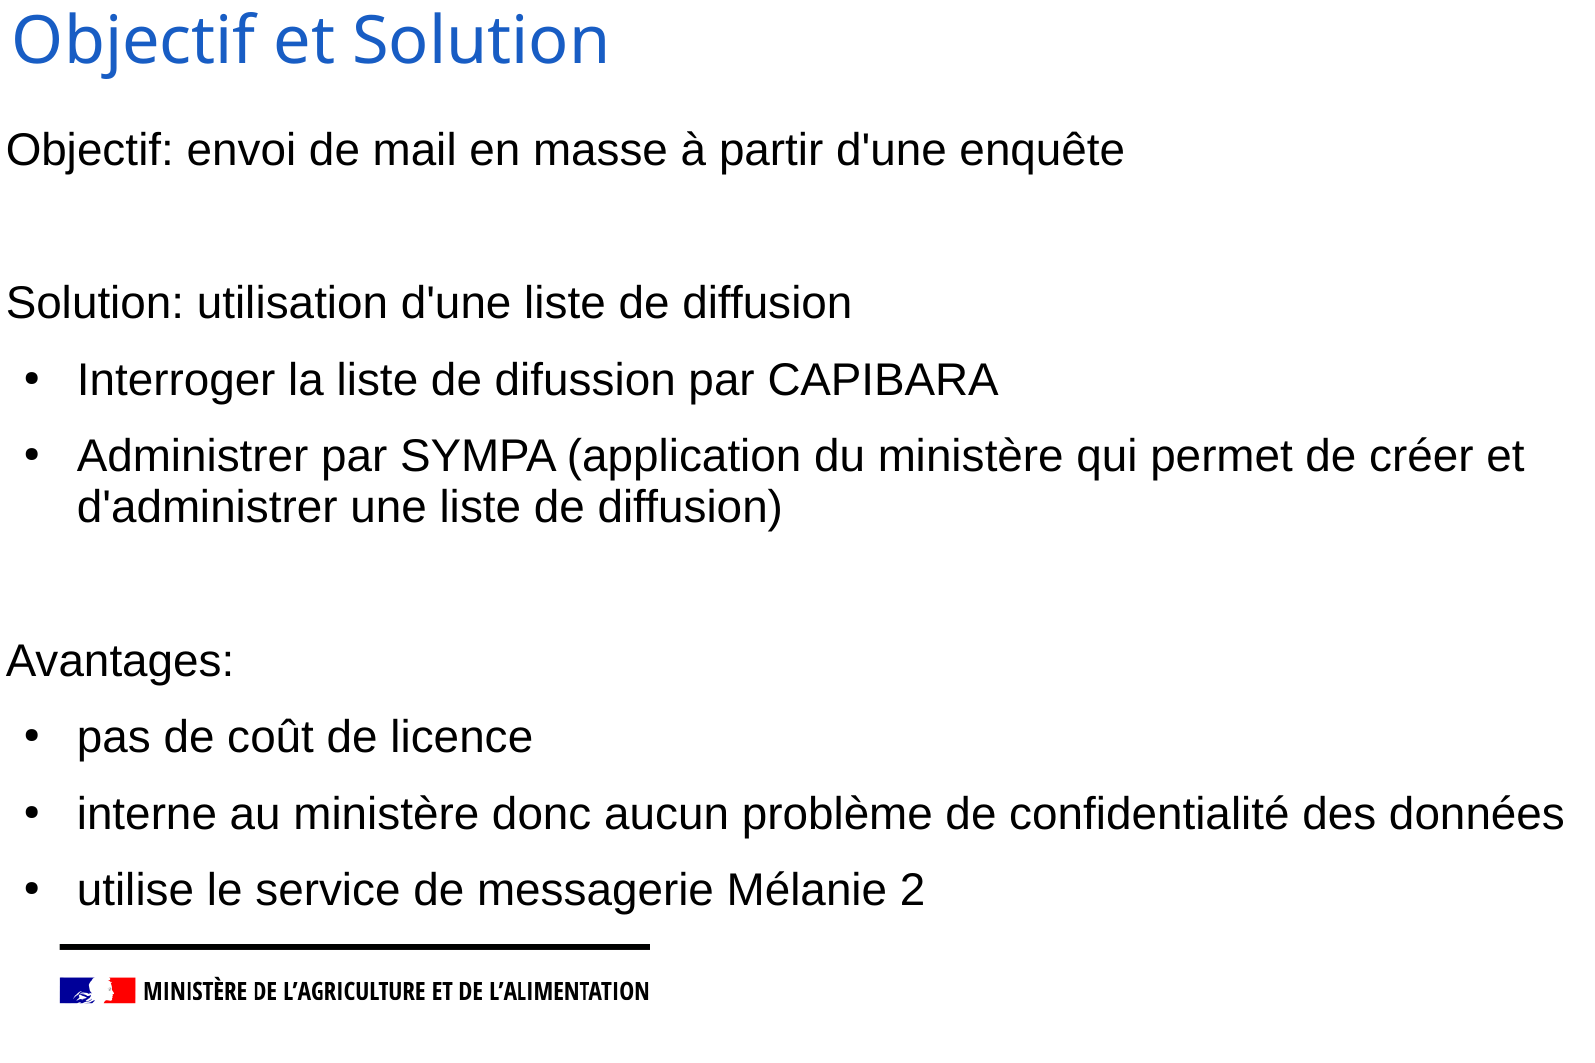

# Objectif et Solution
Objectif: envoi de mail en masse à partir d'une enquête
Solution: utilisation d'une liste de diffusion
Interroger la liste de difussion par CAPIBARA
Administrer par SYMPA (application du ministère qui permet de créer et d'administrer une liste de diffusion)
Avantages:
pas de coût de licence
interne au ministère donc aucun problème de confidentialité des données
utilise le service de messagerie Mélanie 2